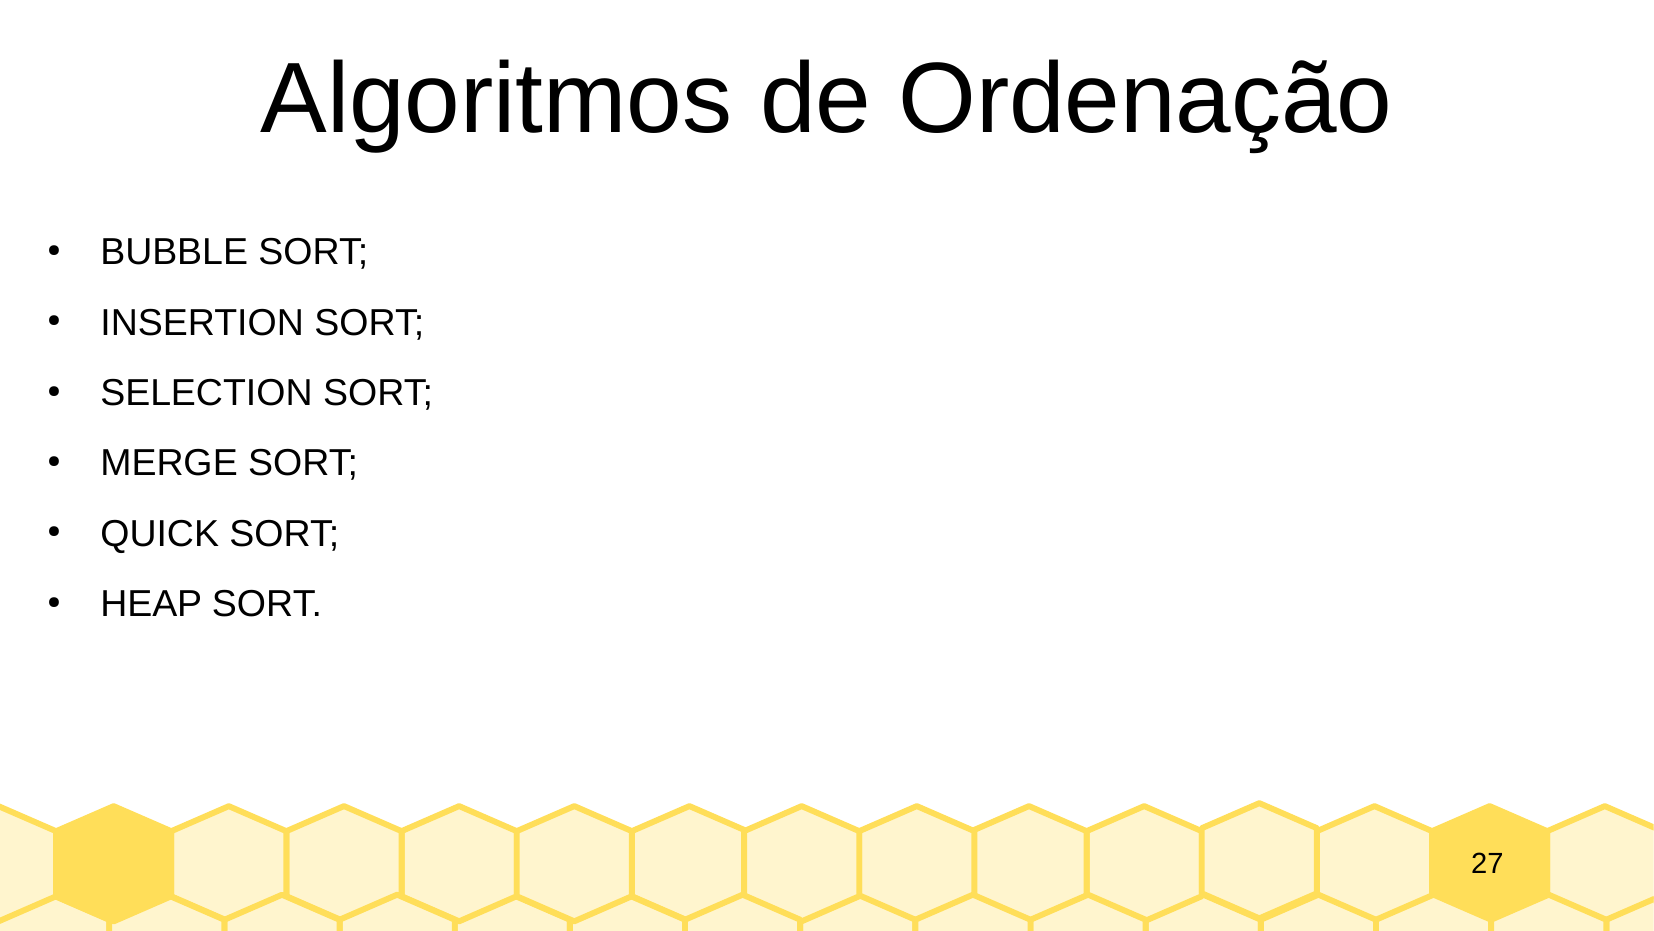

# Algoritmos de Ordenação
BUBBLE SORT;
INSERTION SORT;
SELECTION SORT;
MERGE SORT;
QUICK SORT;
HEAP SORT.